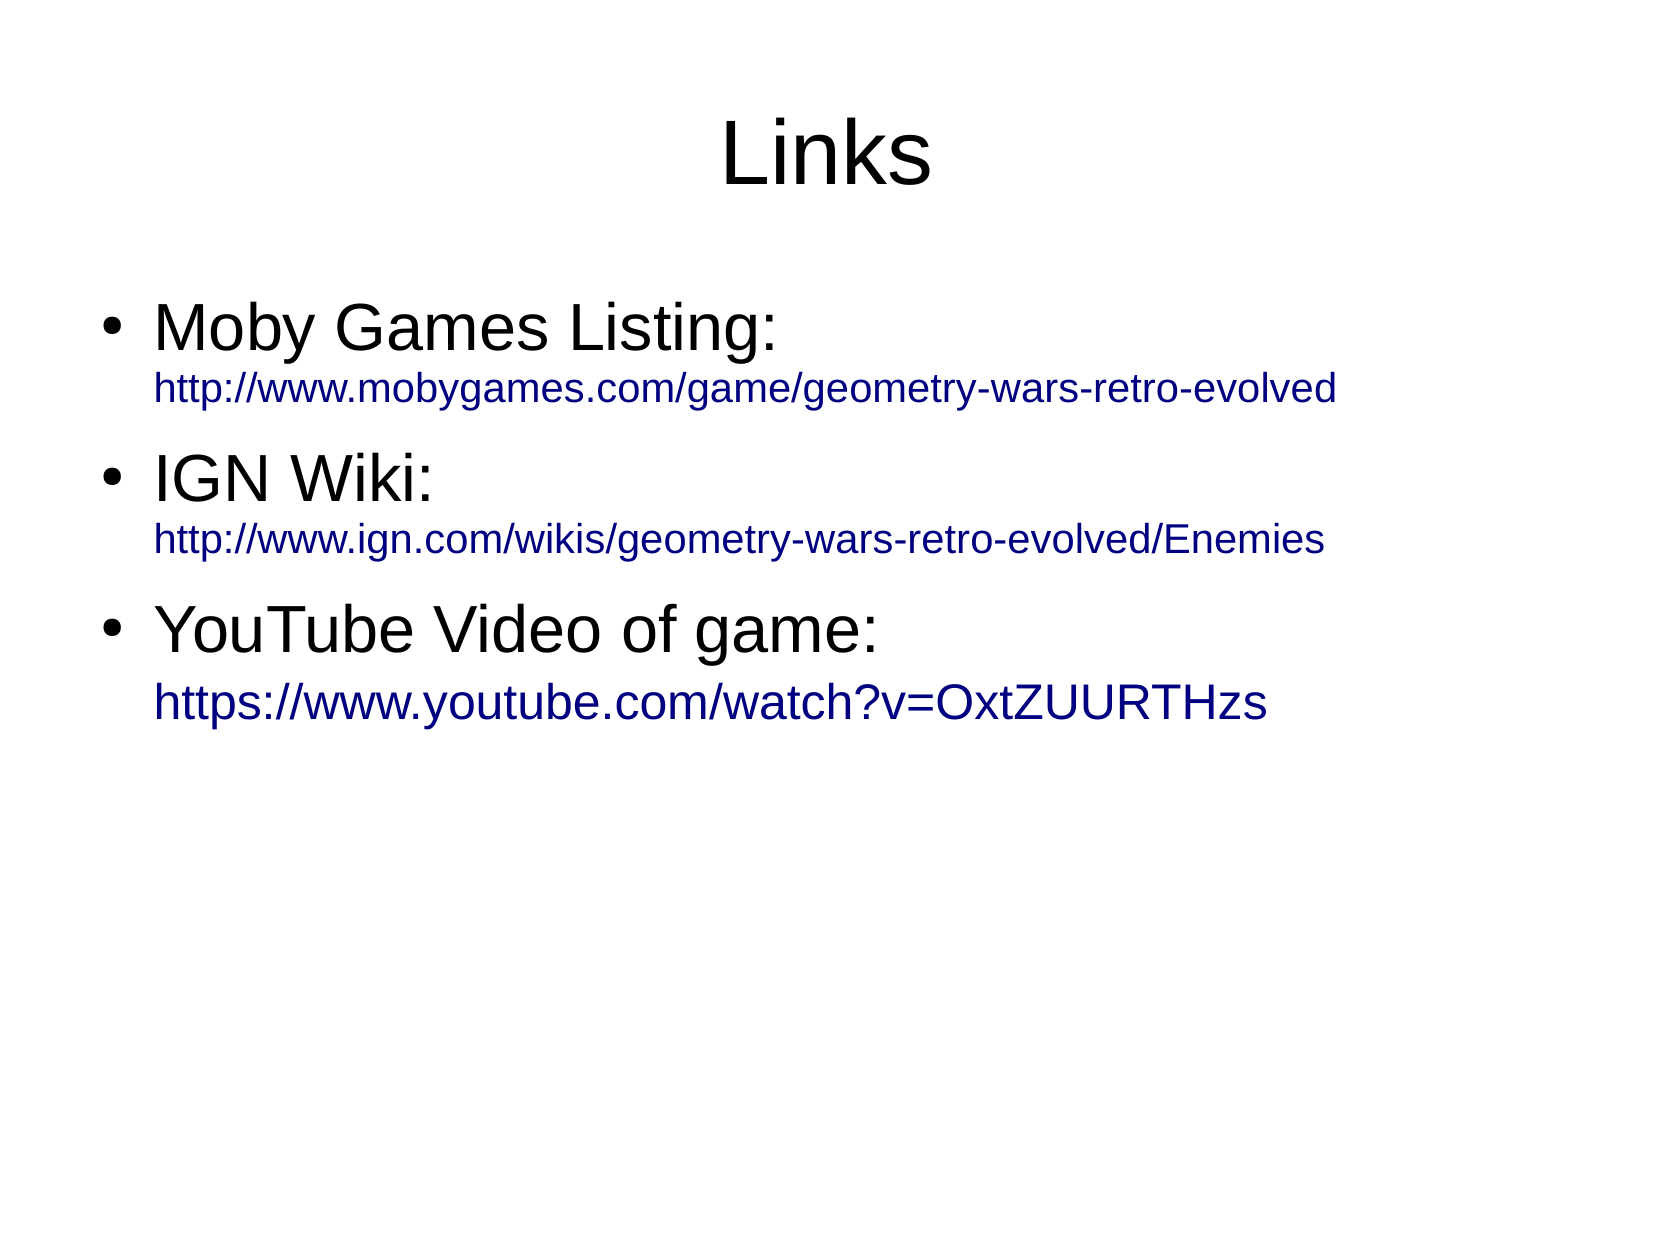

# Links
Moby Games Listing: http://www.mobygames.com/game/geometry-wars-retro-evolved
IGN Wiki: http://www.ign.com/wikis/geometry-wars-retro-evolved/Enemies
YouTube Video of game:https://www.youtube.com/watch?v=OxtZUURTHzs